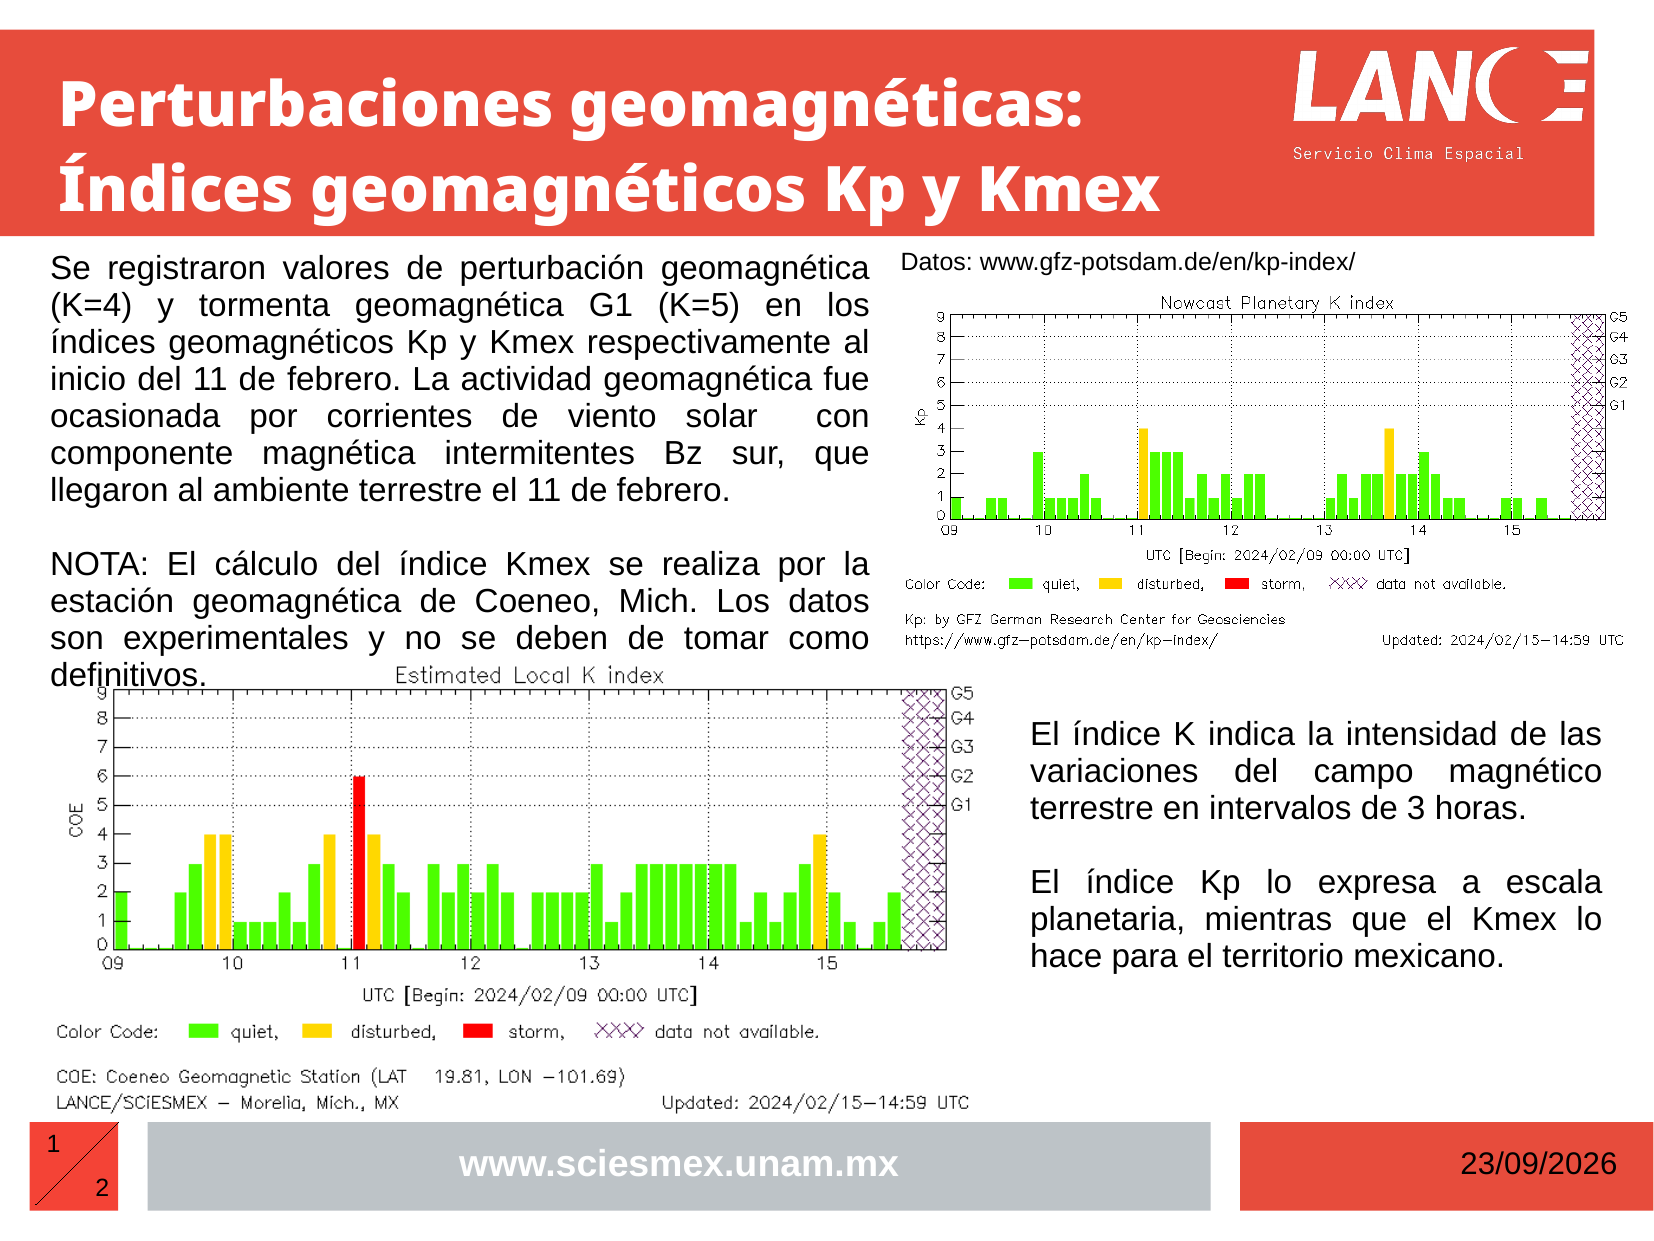

# Perturbaciones geomagnéticas: Índices geomagnéticos Kp y Kmex
Datos: www.gfz-potsdam.de/en/kp-index/
Se registraron valores de perturbación geomagnética (K=4) y tormenta geomagnética G1 (K=5) en los índices geomagnéticos Kp y Kmex respectivamente al inicio del 11 de febrero. La actividad geomagnética fue ocasionada por corrientes de viento solar con componente magnética intermitentes Bz sur, que llegaron al ambiente terrestre el 11 de febrero.
NOTA: El cálculo del índice Kmex se realiza por la estación geomagnética de Coeneo, Mich. Los datos son experimentales y no se deben de tomar como definitivos.
El índice K indica la intensidad de las variaciones del campo magnético terrestre en intervalos de 3 horas.
El índice Kp lo expresa a escala planetaria, mientras que el Kmex lo hace para el territorio mexicano.
www.sciesmex.unam.mx
2